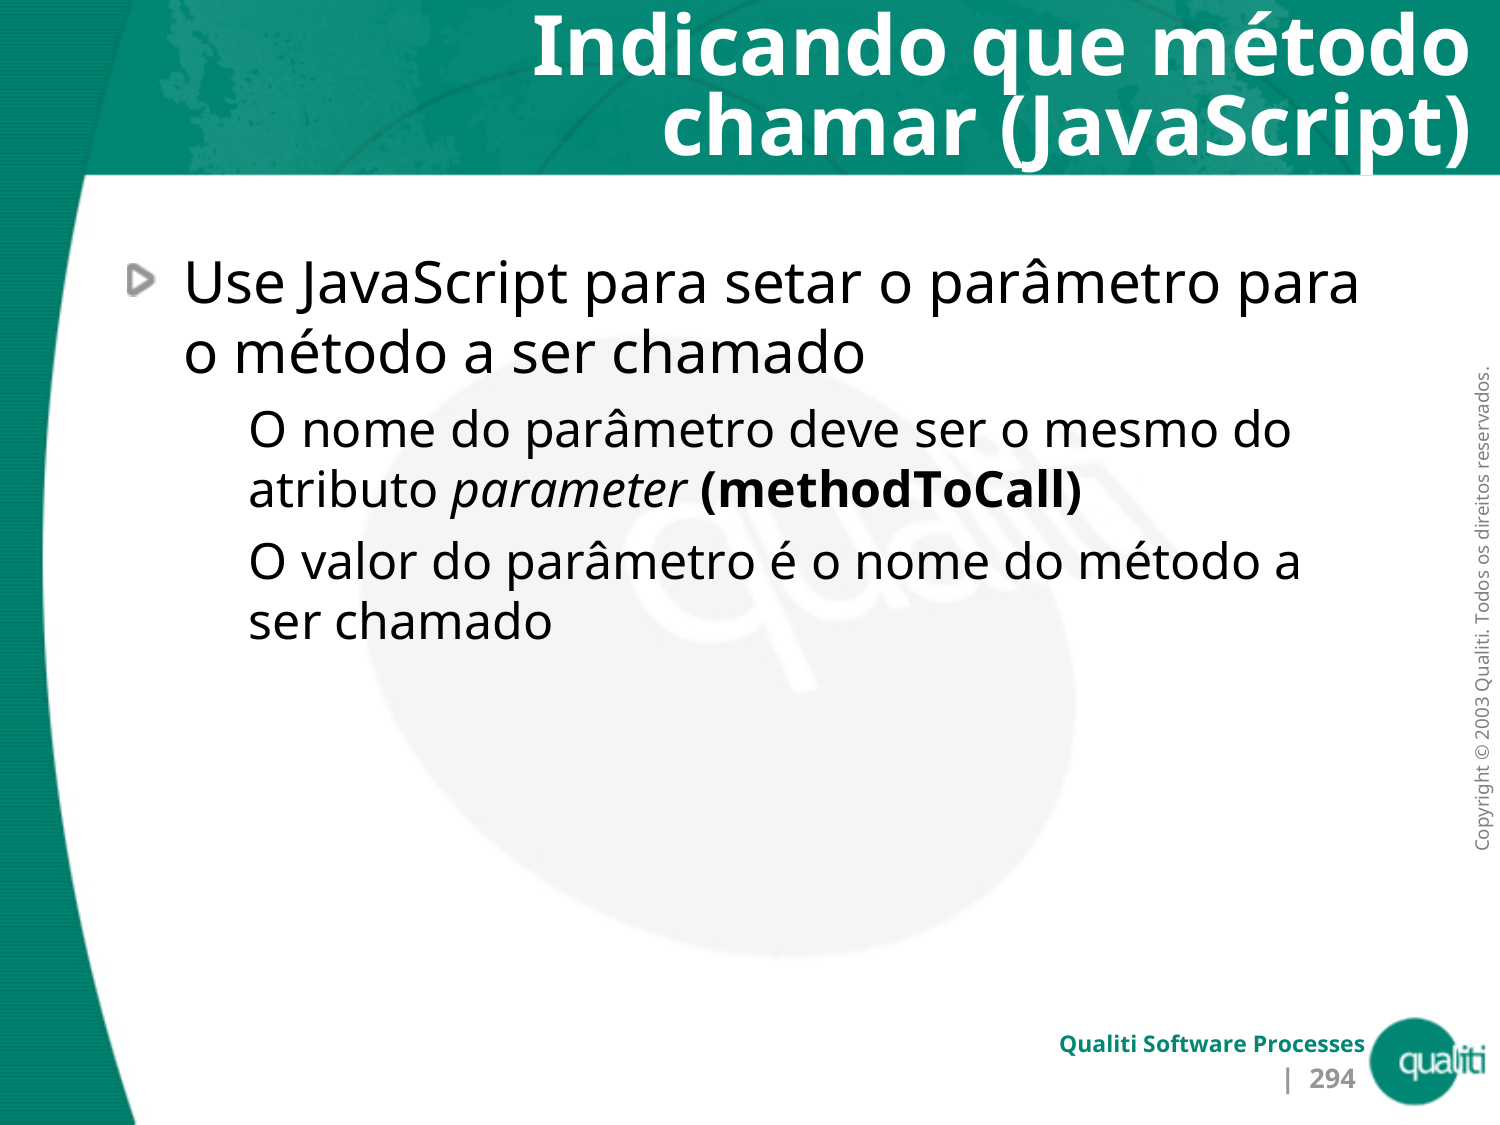

# Indicando que método chamar (JavaScript)‏
Use JavaScript para setar o parâmetro para o método a ser chamado
O nome do parâmetro deve ser o mesmo do atributo parameter (methodToCall)‏
O valor do parâmetro é o nome do método a ser chamado